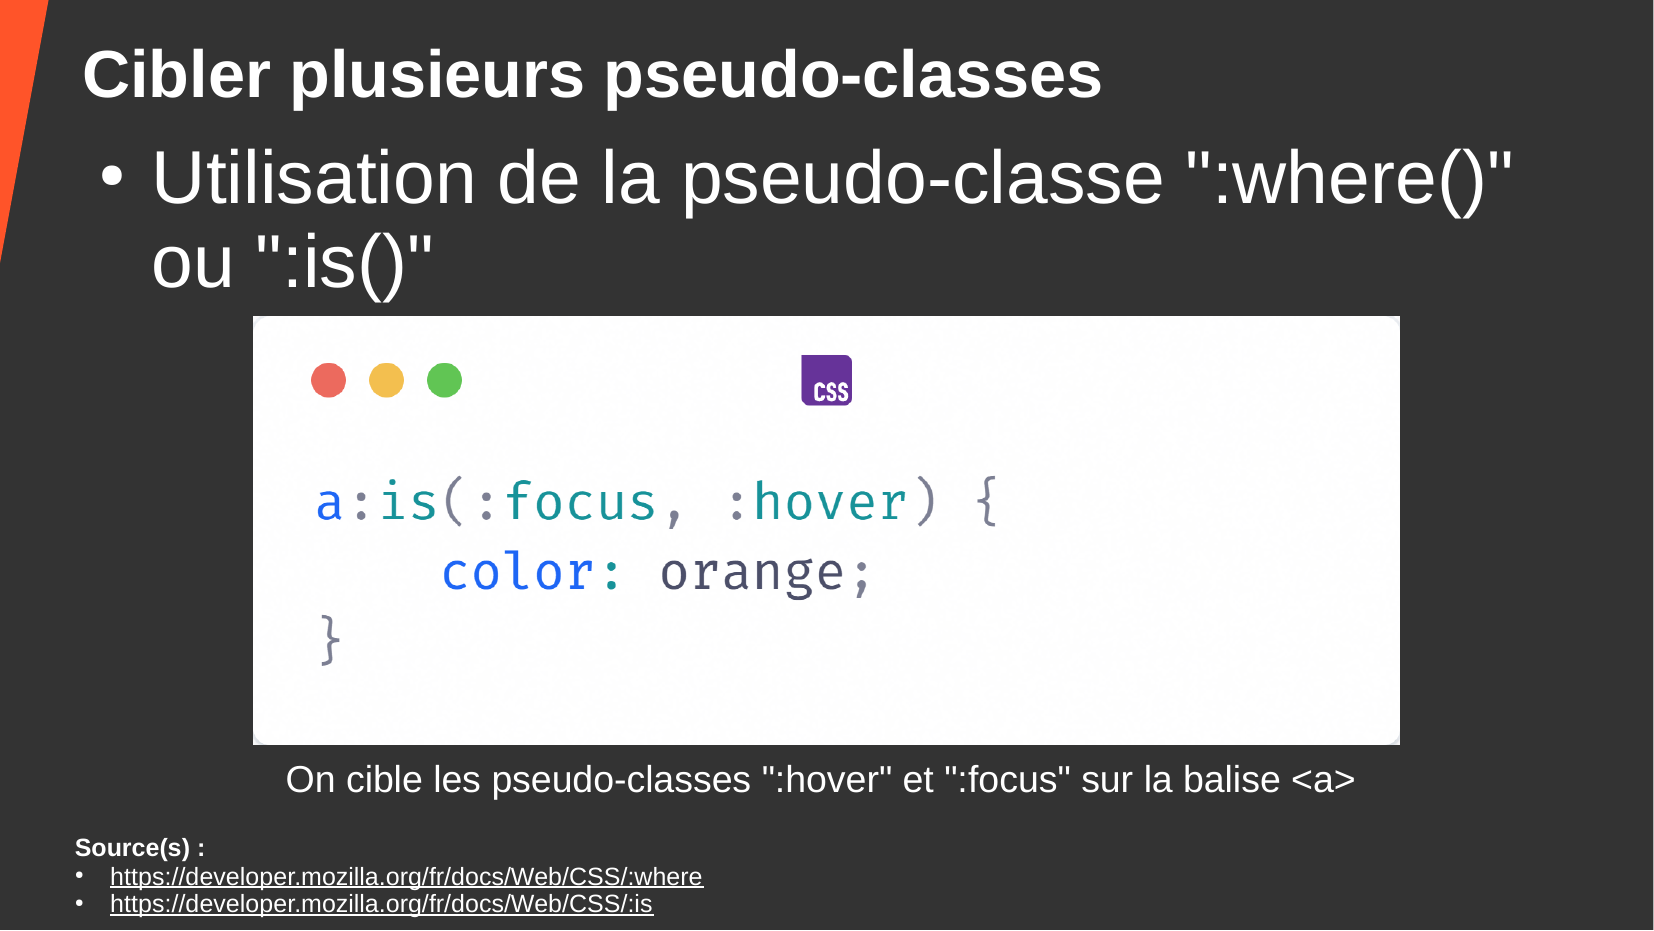

# Cibler plusieurs pseudo-classes
Utilisation de la pseudo-classe ":where()" ou ":is()"
On cible les pseudo-classes ":hover" et ":focus" sur la balise <a>
Source(s) :
https://developer.mozilla.org/fr/docs/Web/CSS/:where
https://developer.mozilla.org/fr/docs/Web/CSS/:is